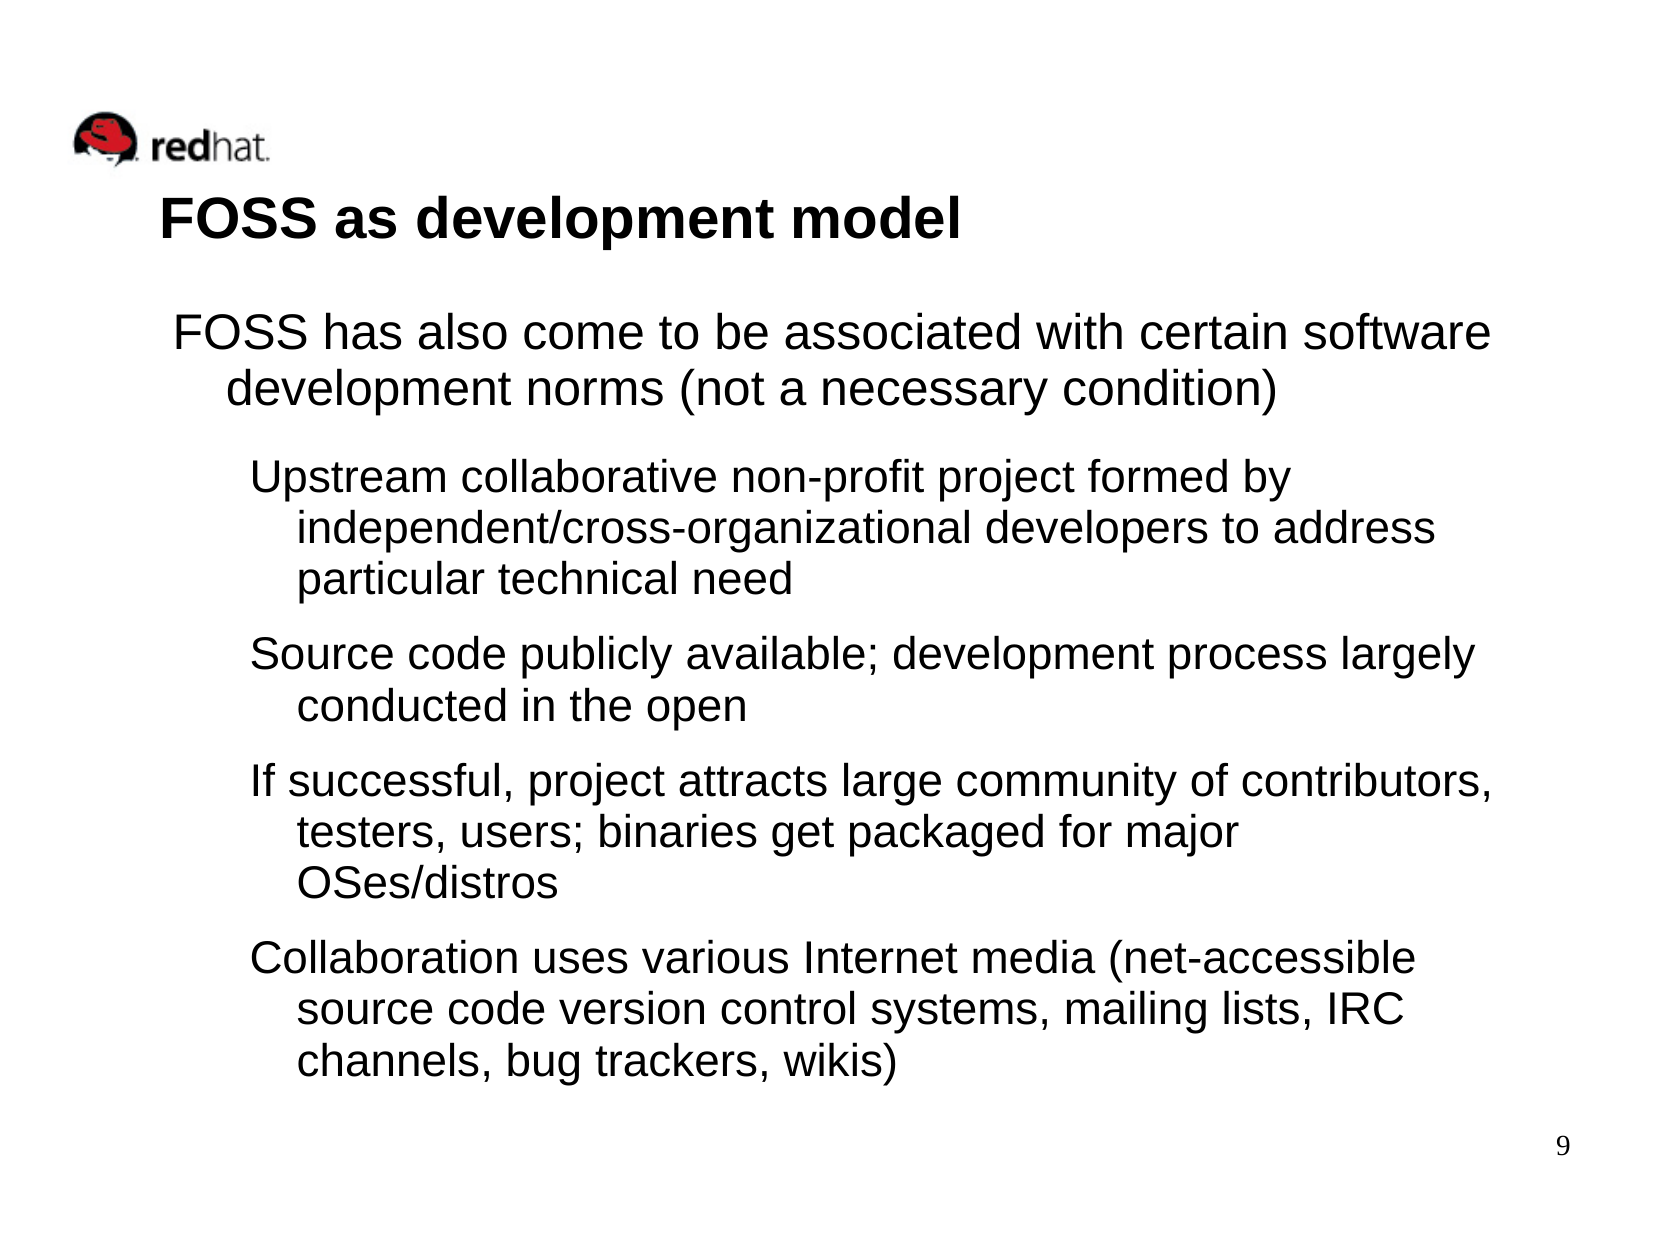

# FOSS as development model
FOSS has also come to be associated with certain software development norms (not a necessary condition)
Upstream collaborative non-profit project formed by independent/cross-organizational developers to address particular technical need
Source code publicly available; development process largely conducted in the open
If successful, project attracts large community of contributors, testers, users; binaries get packaged for major OSes/distros
Collaboration uses various Internet media (net-accessible source code version control systems, mailing lists, IRC channels, bug trackers, wikis)
9